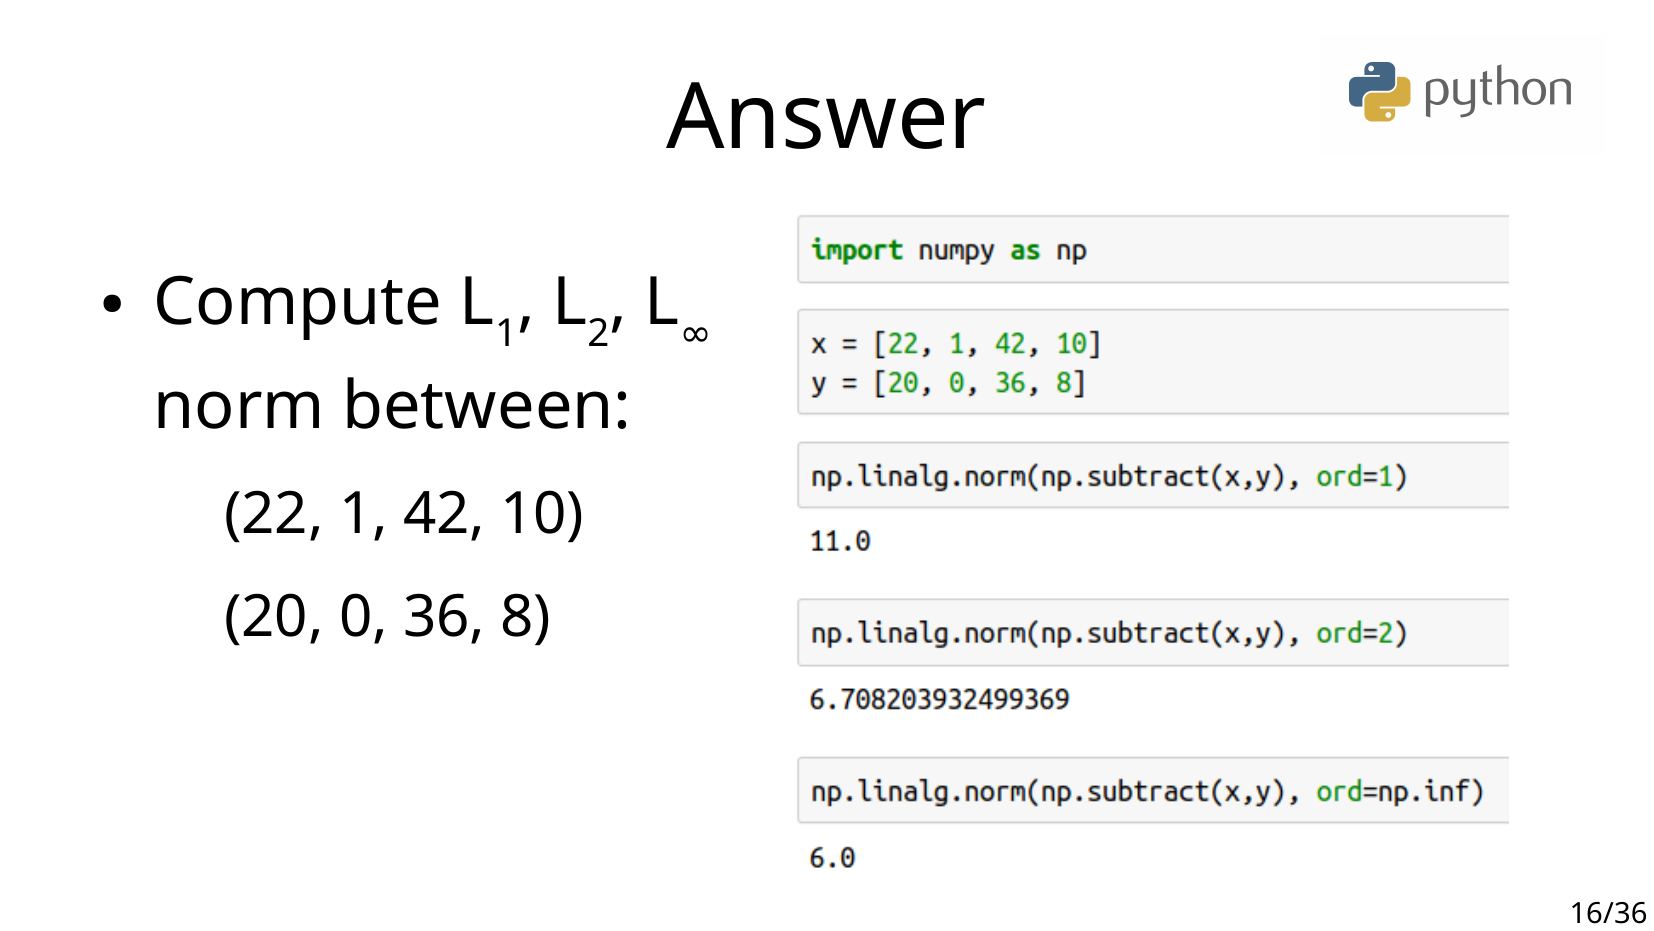

# Answer
Compute L1, L2, L∞
norm between:
(22, 1, 42, 10)
(20, 0, 36, 8)
16